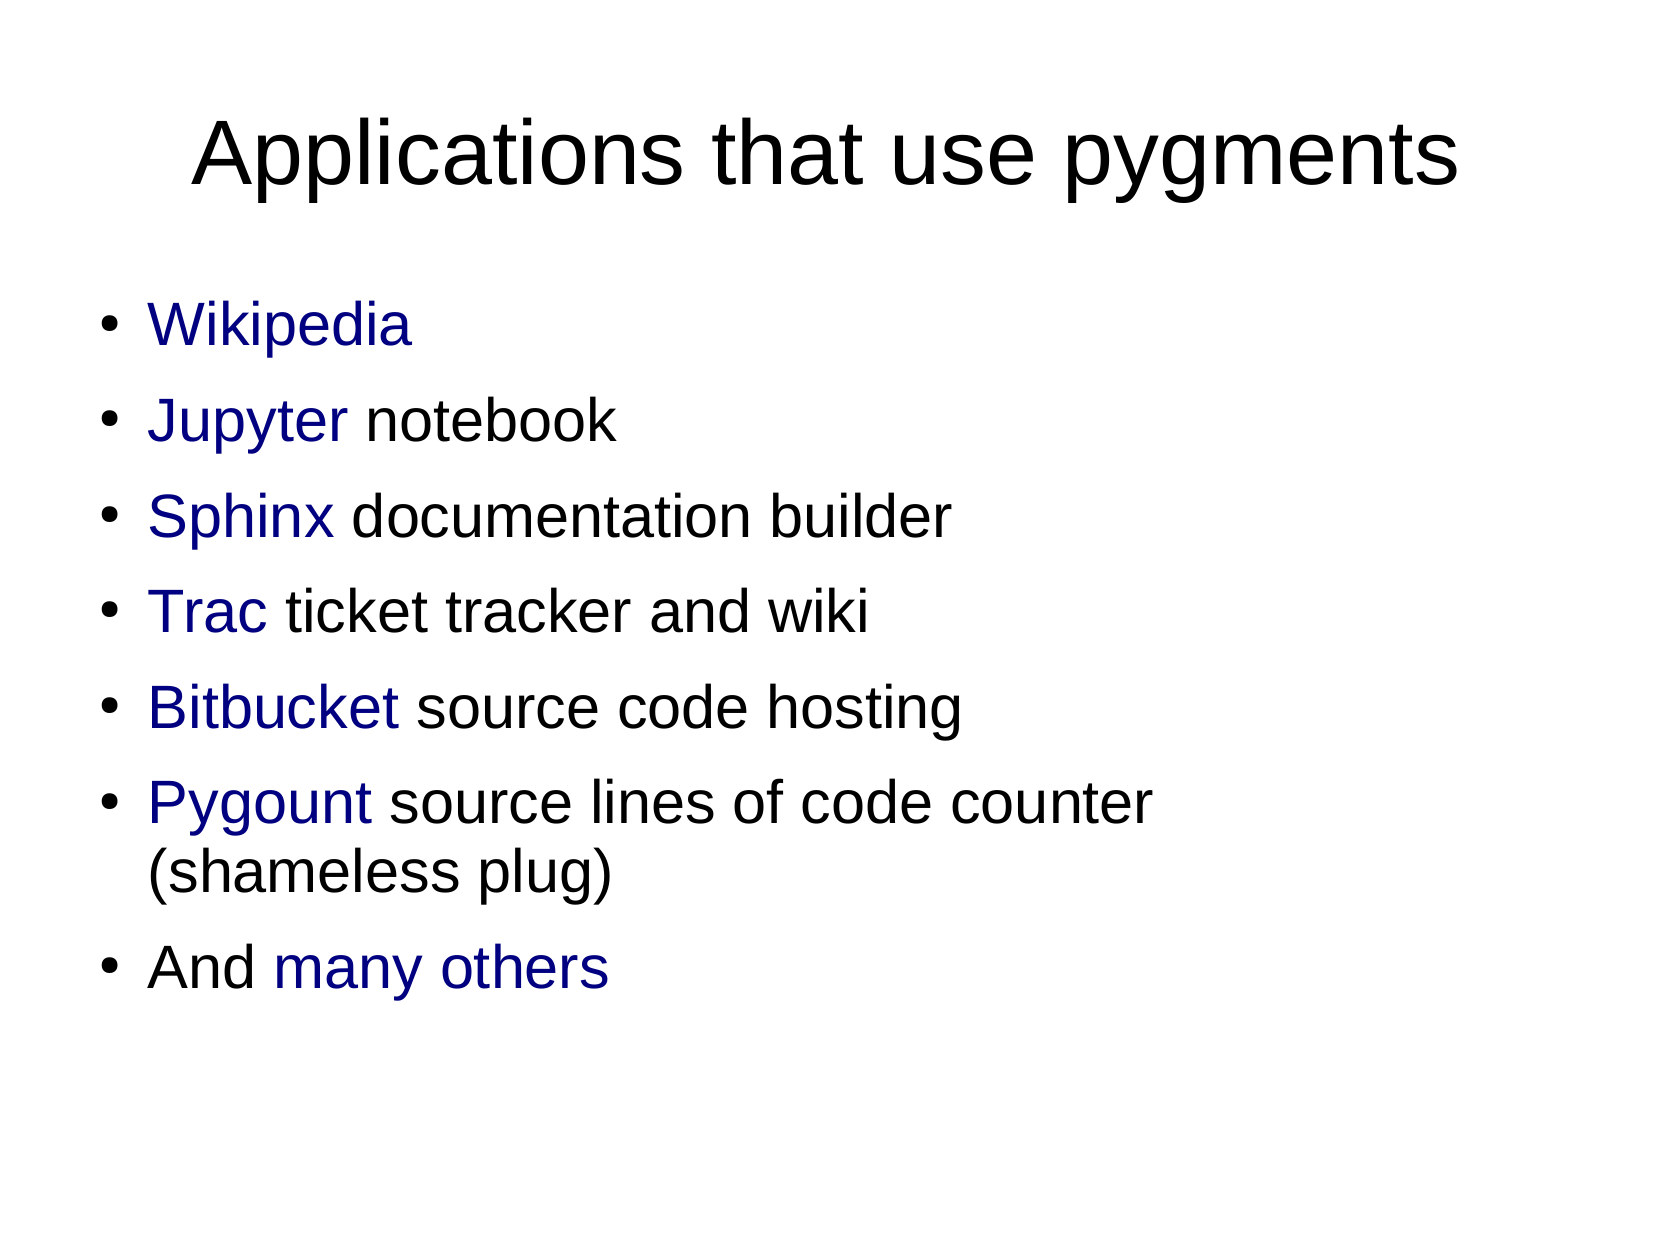

# Applications that use pygments
Wikipedia
Jupyter notebook
Sphinx documentation builder
Trac ticket tracker and wiki
Bitbucket source code hosting
Pygount source lines of code counter
(shameless plug)
And many others